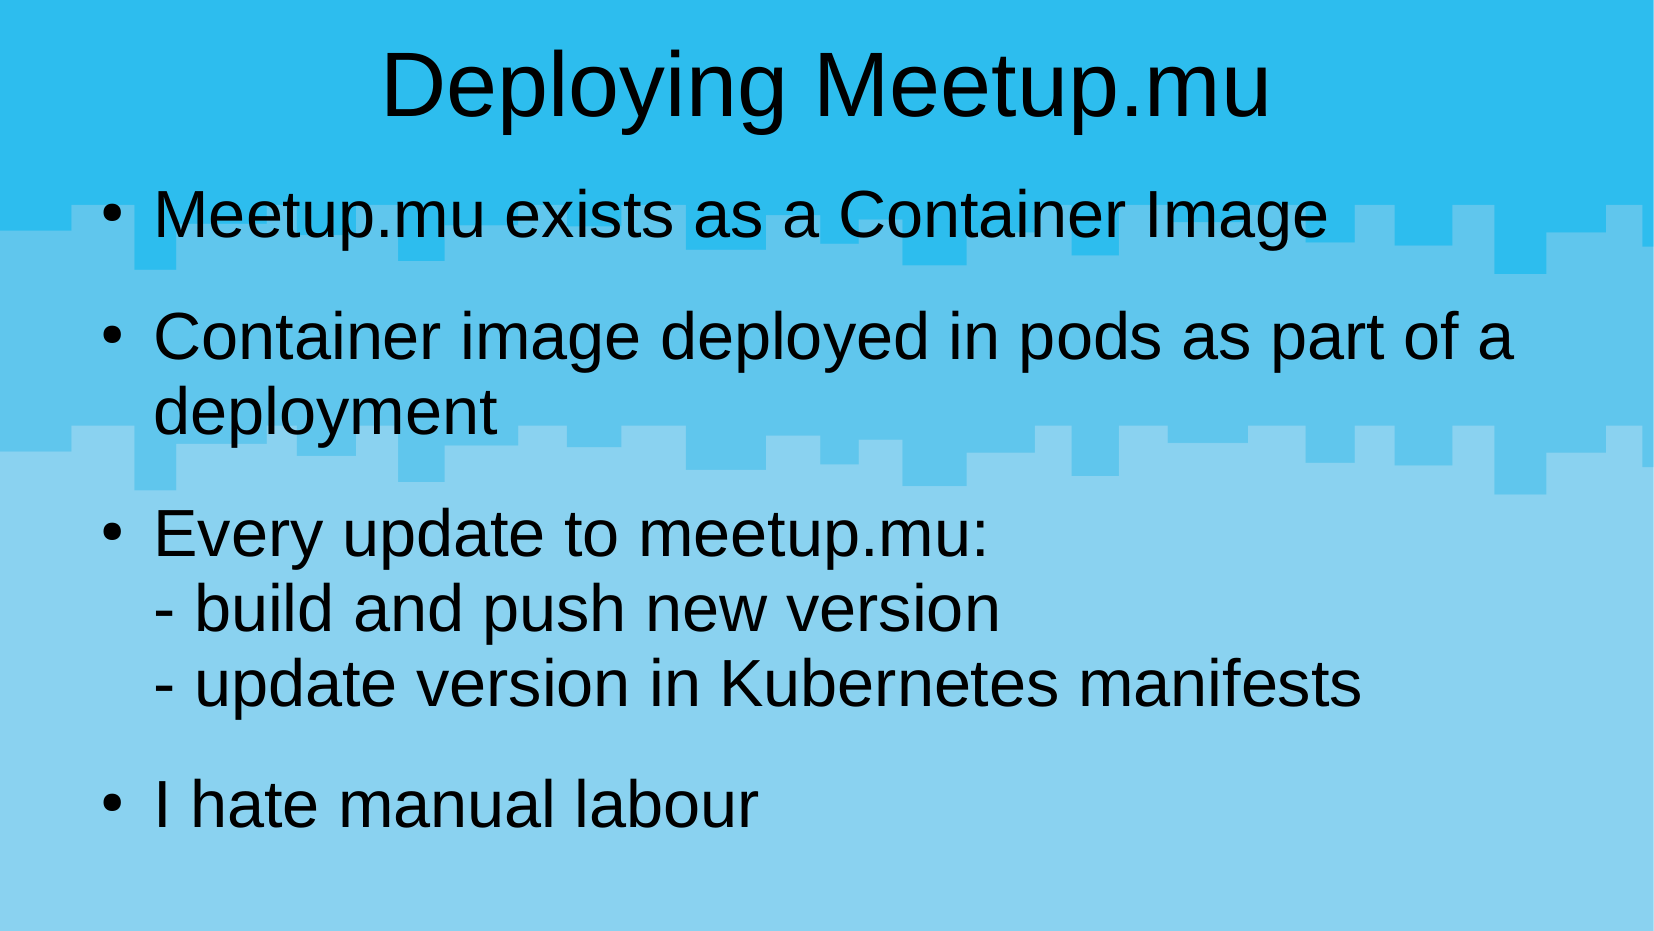

# Deploying Meetup.mu
Meetup.mu exists as a Container Image
Container image deployed in pods as part of a deployment
Every update to meetup.mu:
- build and push new version
- update version in Kubernetes manifests
I hate manual labour